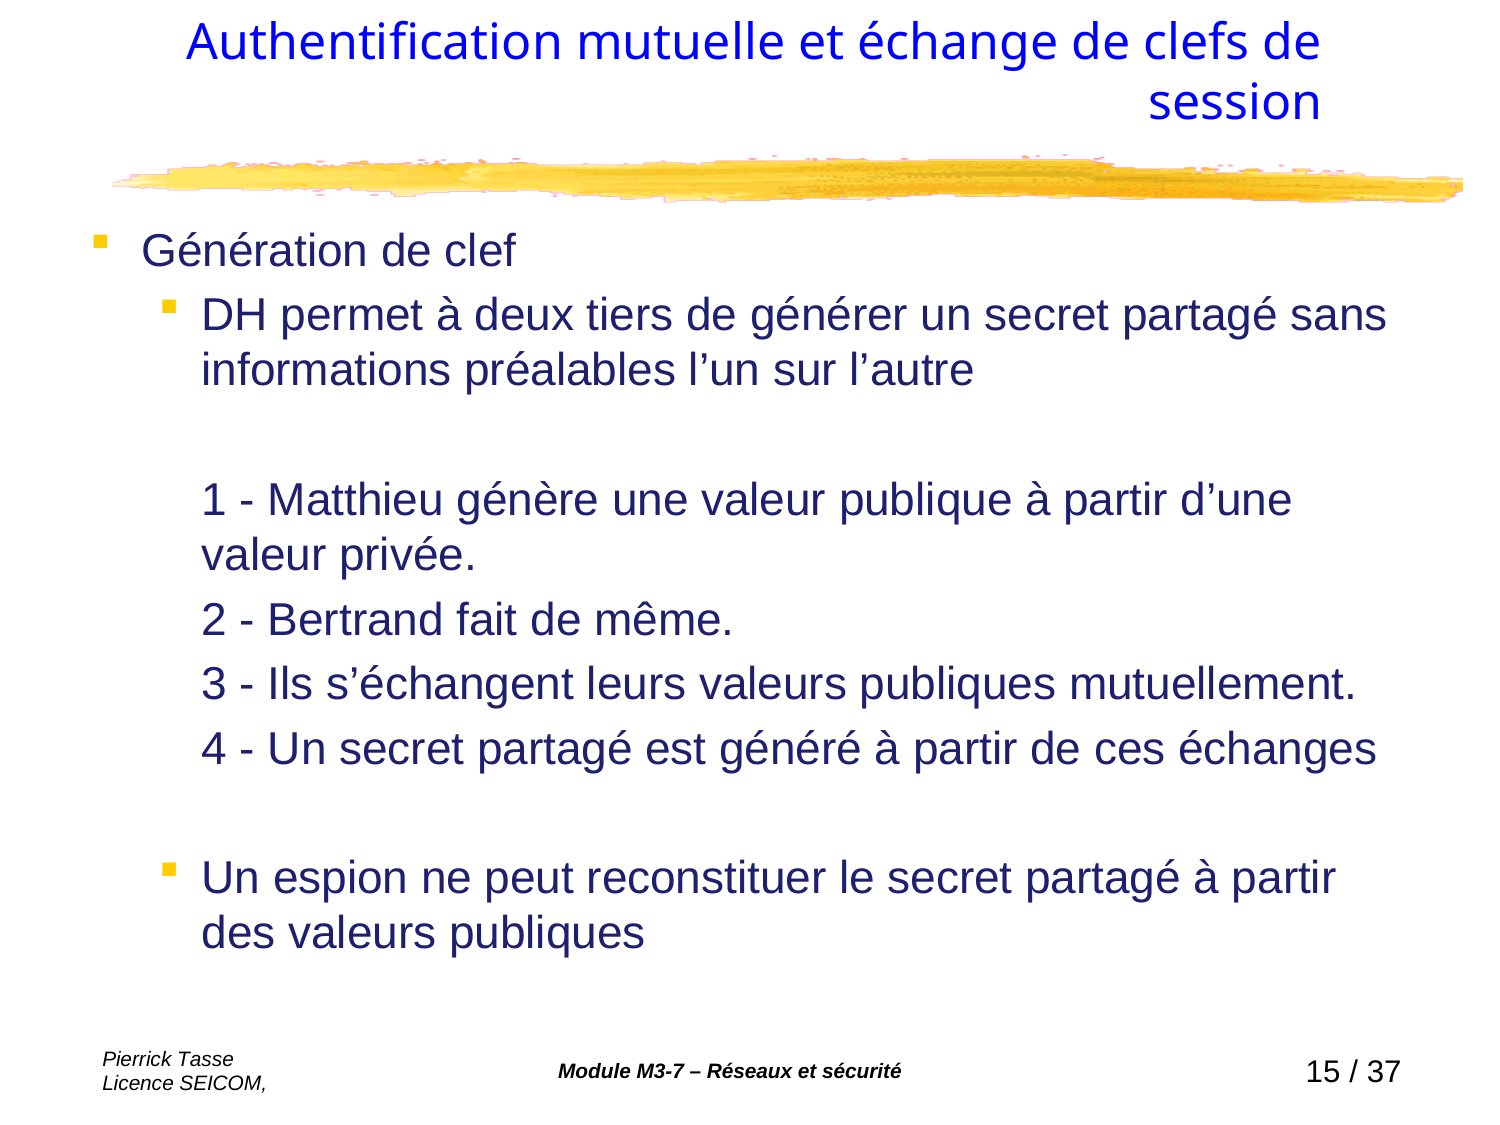

# Authentification mutuelle et échange de clefs de session
Génération de clef
DH permet à deux tiers de générer un secret partagé sans informations préalables l’un sur l’autre
1 - Matthieu génère une valeur publique à partir d’une valeur privée.
2 - Bertrand fait de même.
3 - Ils s’échangent leurs valeurs publiques mutuellement.
4 - Un secret partagé est généré à partir de ces échanges
Un espion ne peut reconstituer le secret partagé à partir des valeurs publiques
15